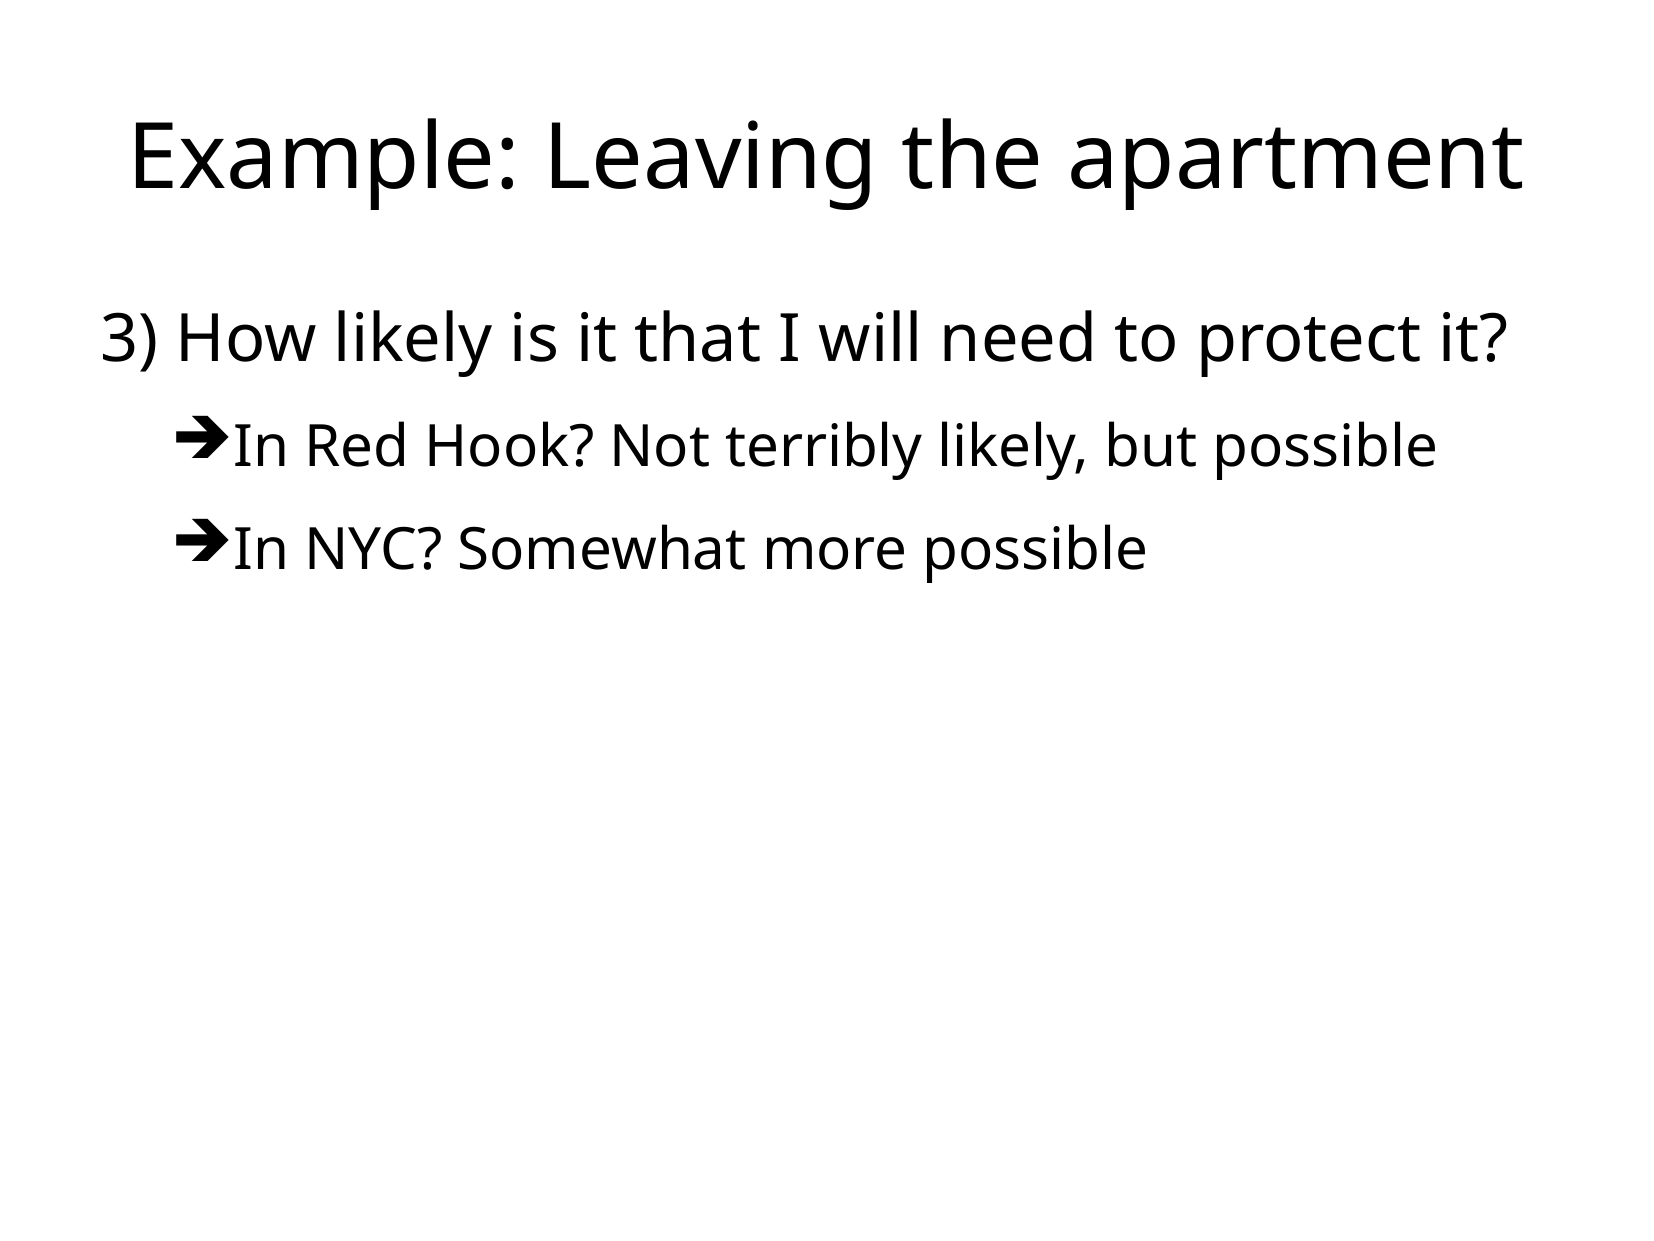

# Example: Leaving the apartment
 How likely is it that I will need to protect it?
In Red Hook? Not terribly likely, but possible
In NYC? Somewhat more possible